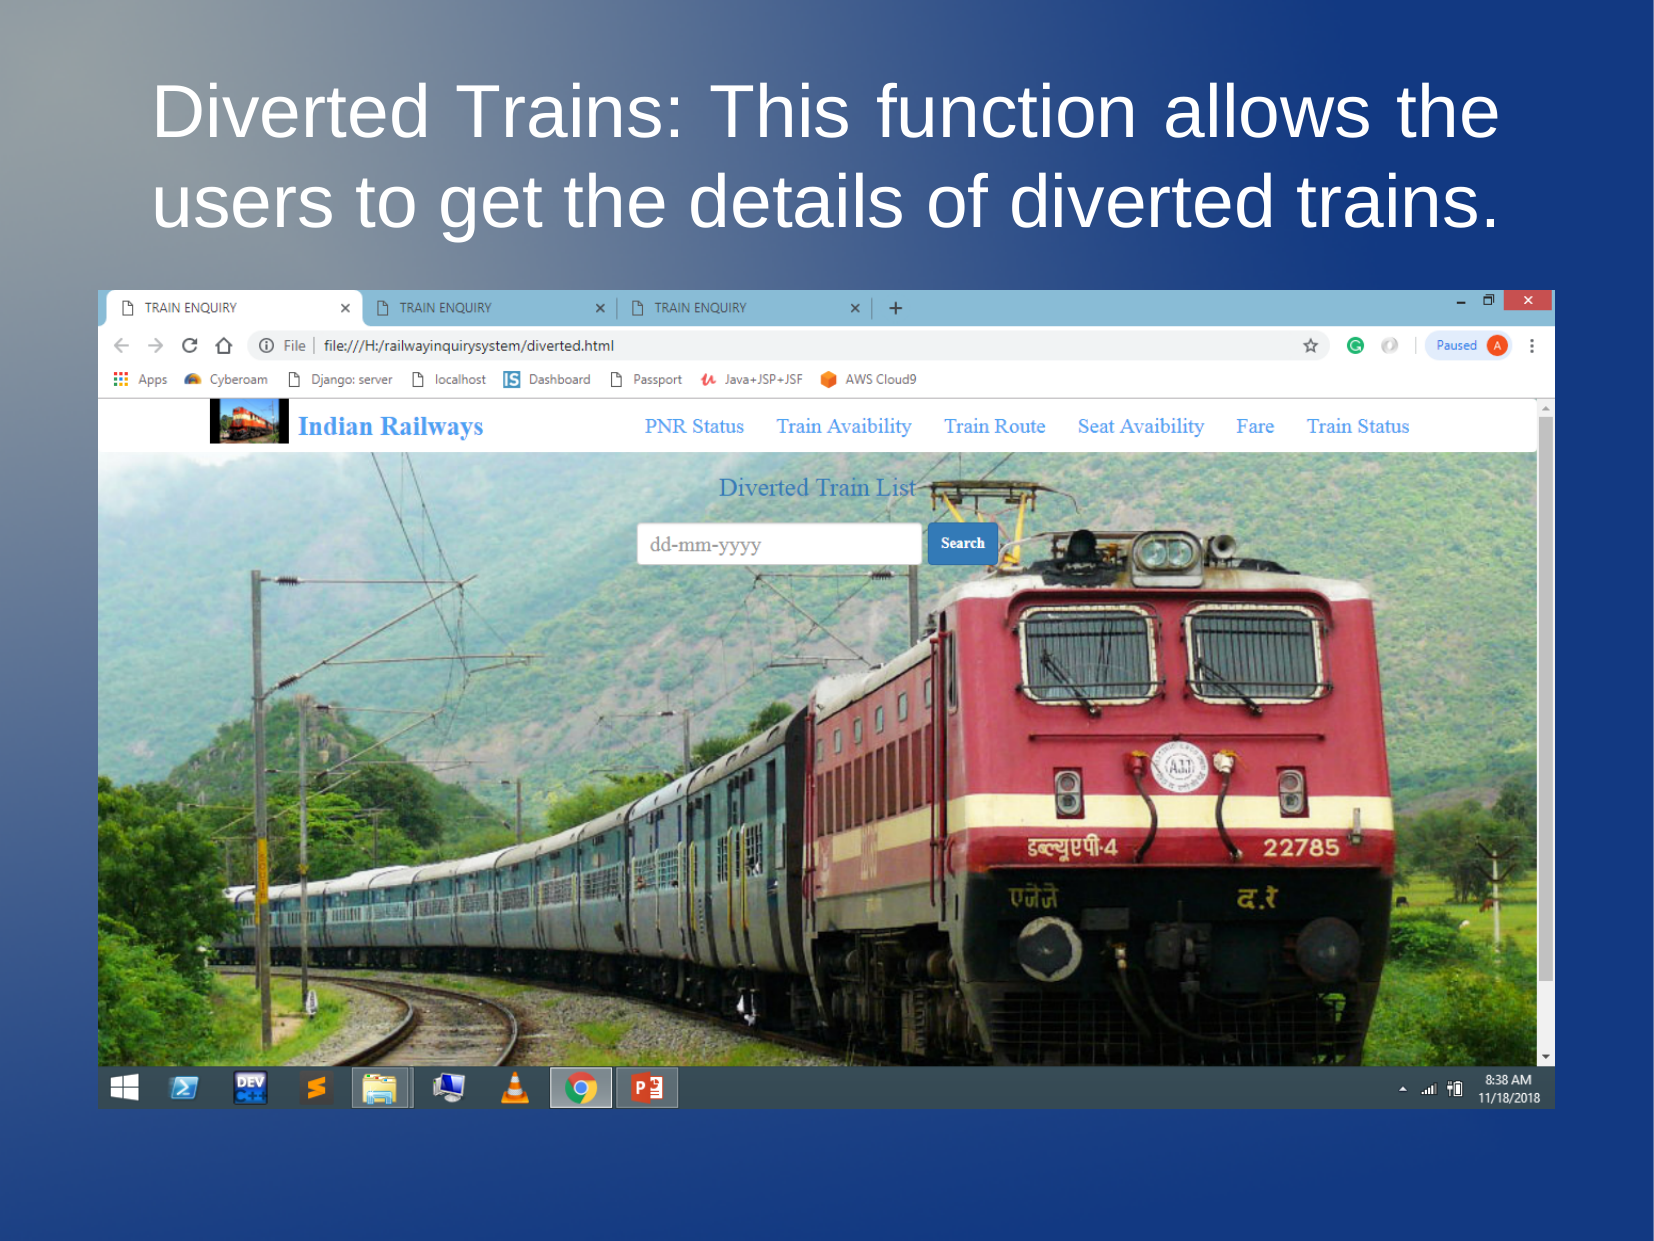

# Diverted Trains: This function allows the users to get the details of diverted trains.